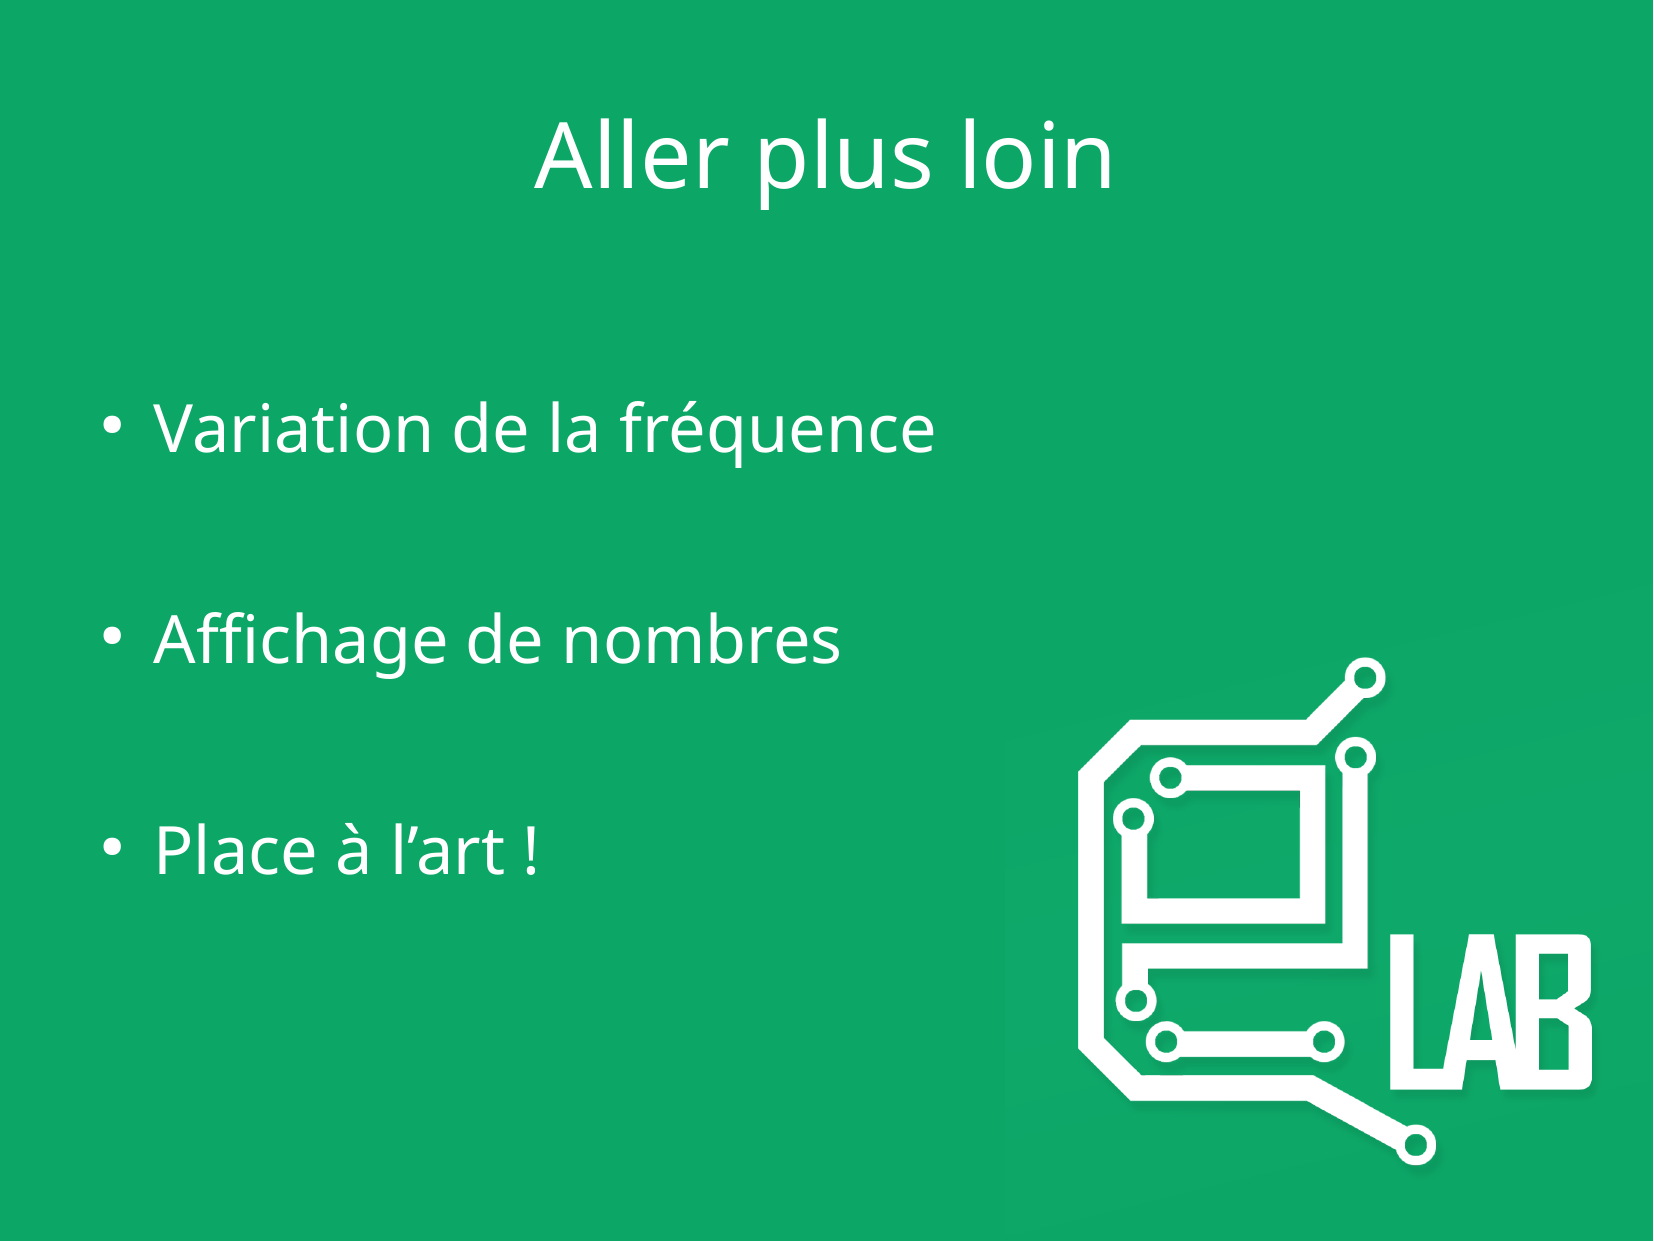

# Aller plus loin
Variation de la fréquence
Affichage de nombres
Place à l’art !